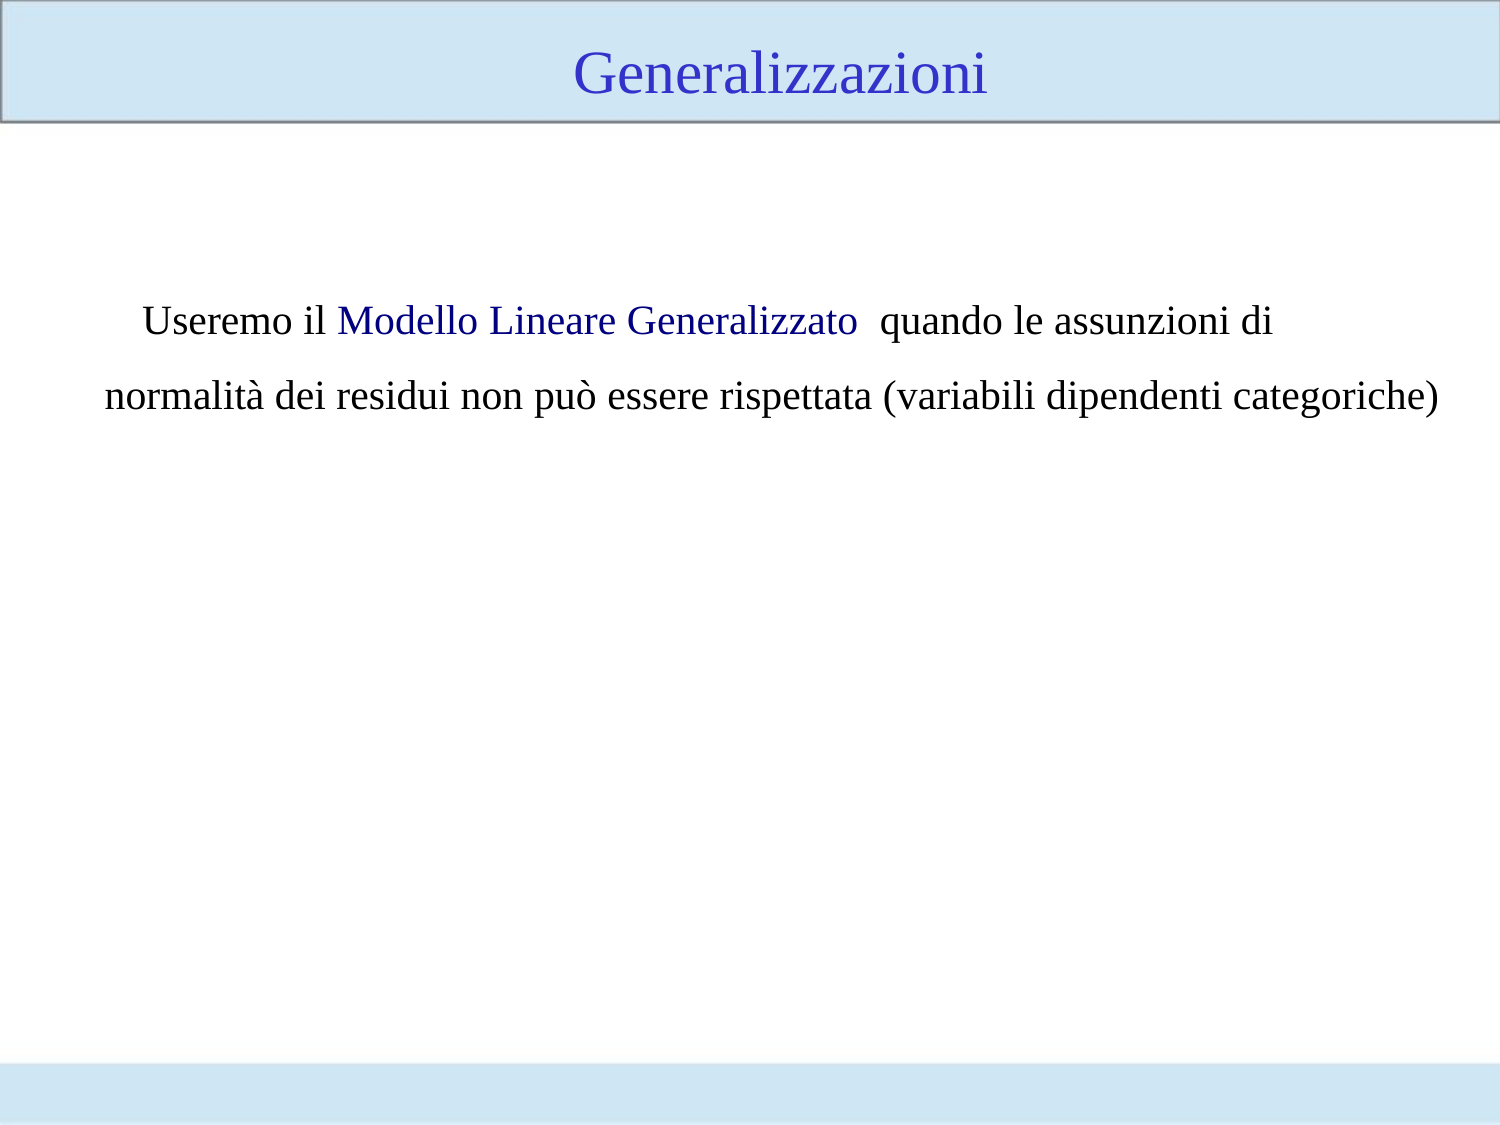

# Generalizzazioni
 Useremo il Modello Lineare Generalizzato quando le assunzioni di normalità dei residui non può essere rispettata (variabili dipendenti categoriche)